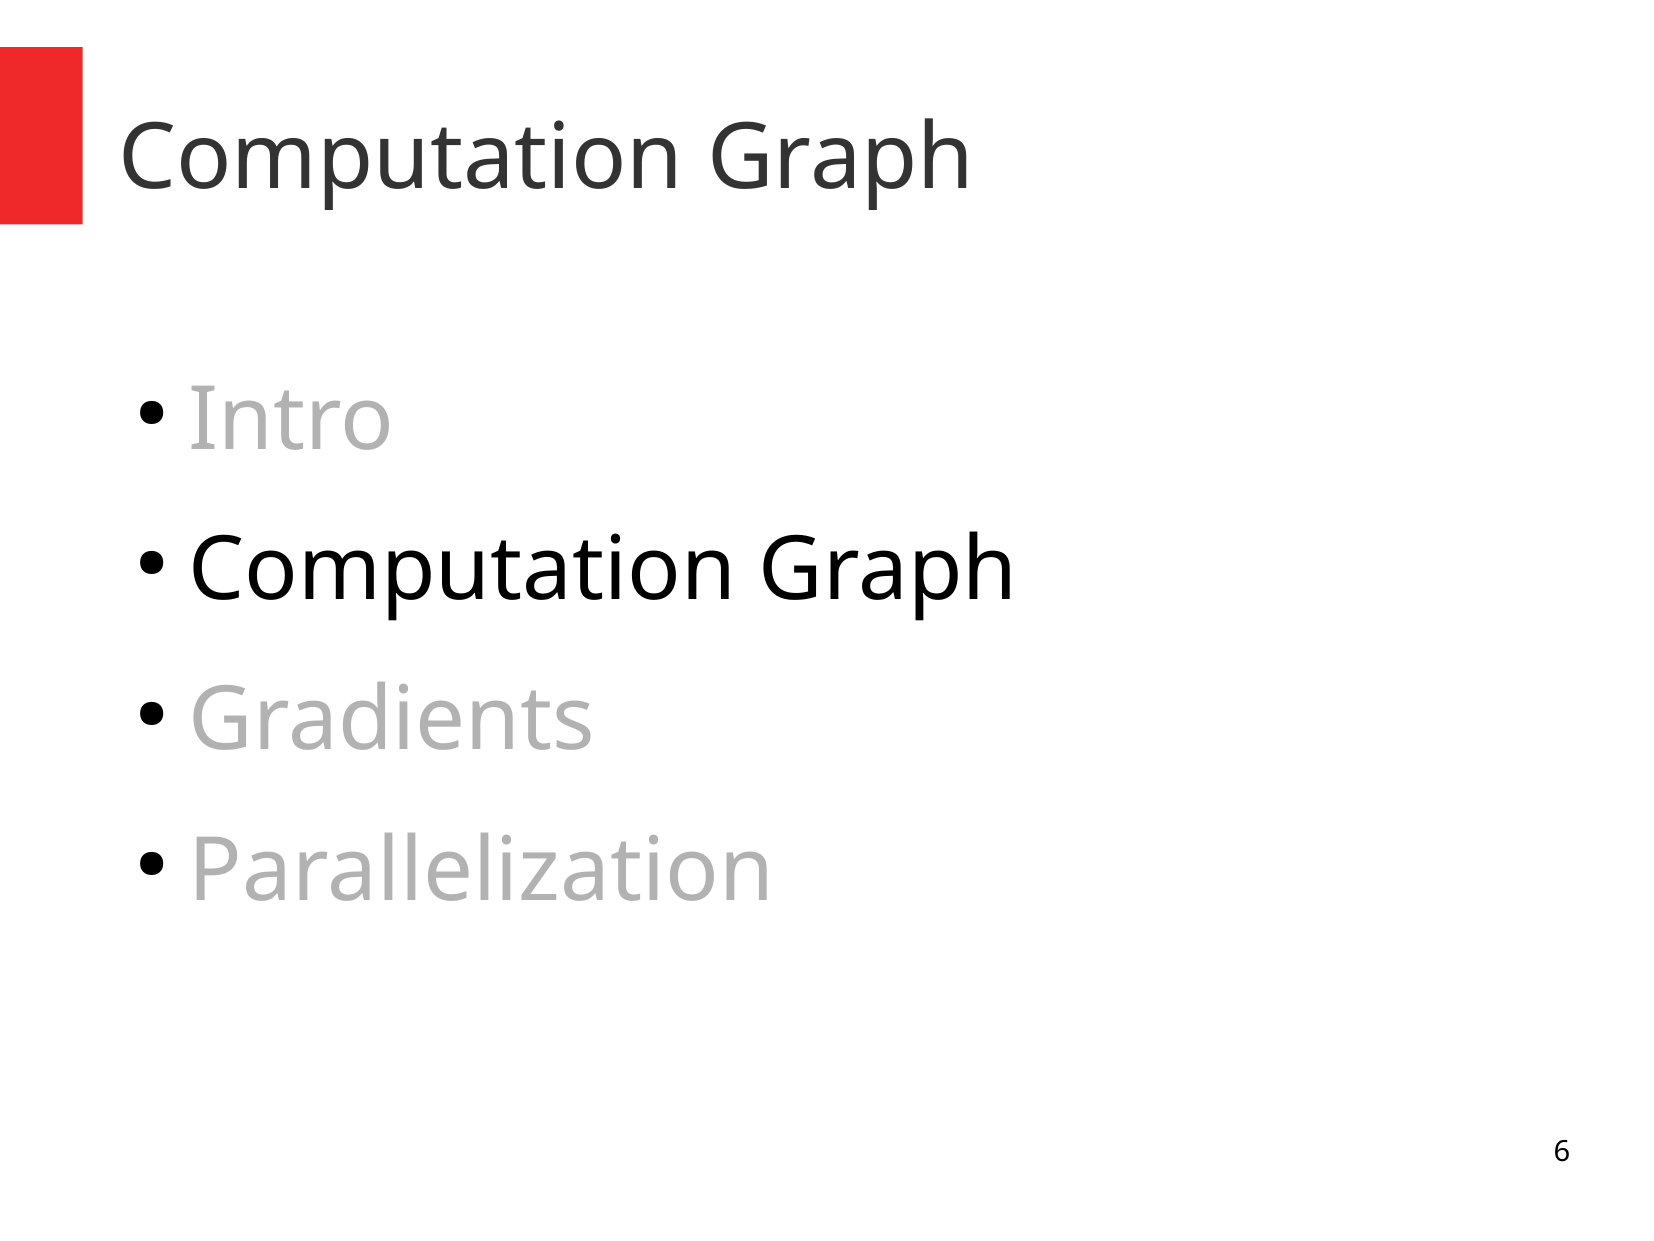

# Computation Graph
Intro
Computation Graph
Gradients
Parallelization
6